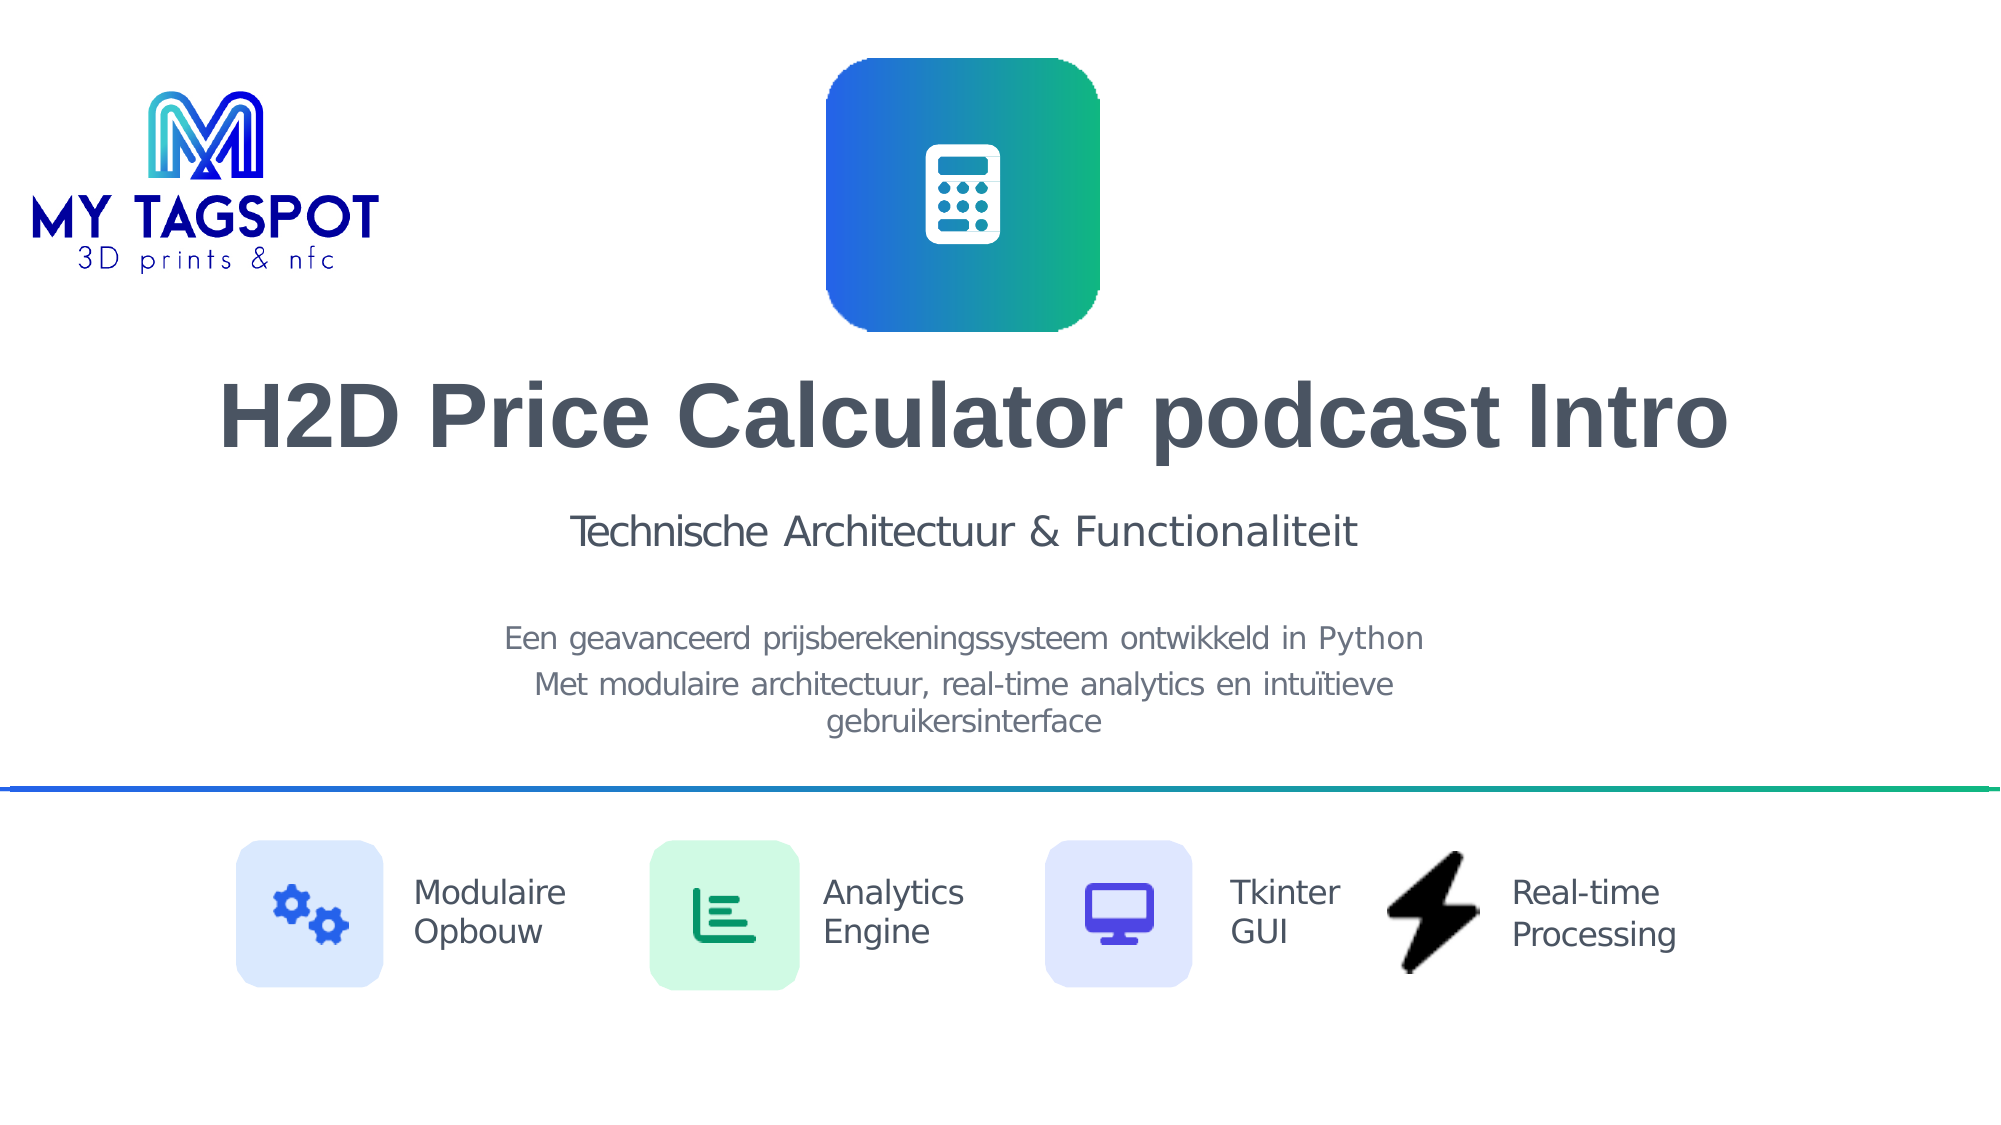

# H2D Price Calculator podcast Intro
Technische Architectuur & Functionaliteit
Een geavanceerd prijsberekeningssysteem ontwikkeld in Python
Met modulaire architectuur, real-time analytics en intuïtieve gebruikersinterface
Modulaire Opbouw
Analytics Engine
Tkinter GUI
Real-time
Processing